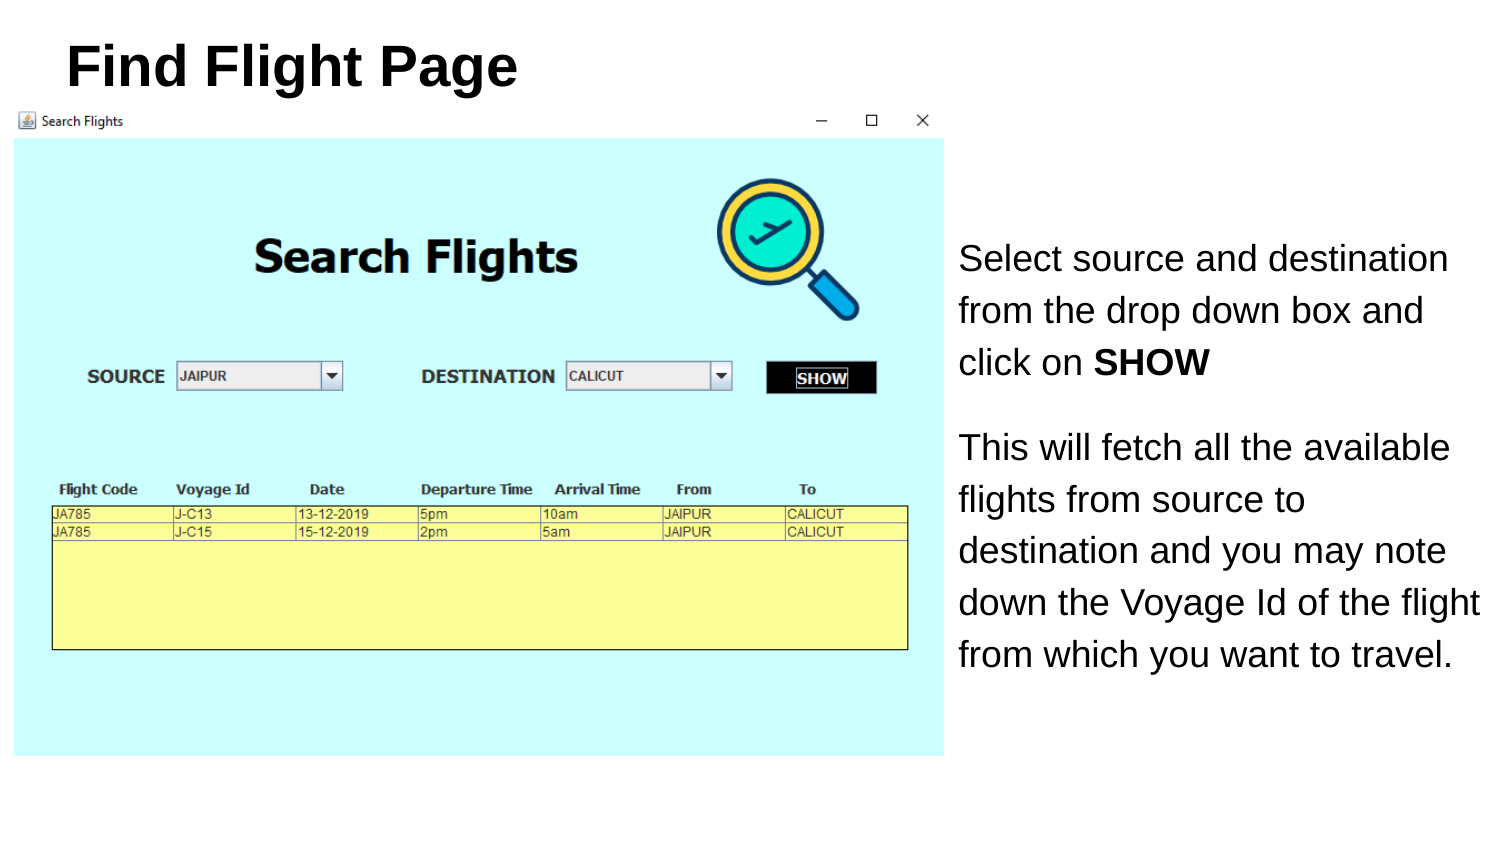

# Find Flight Page
Select source and destination from the drop down box and click on SHOW
This will fetch all the available flights from source to destination and you may note down the Voyage Id of the flight from which you want to travel.